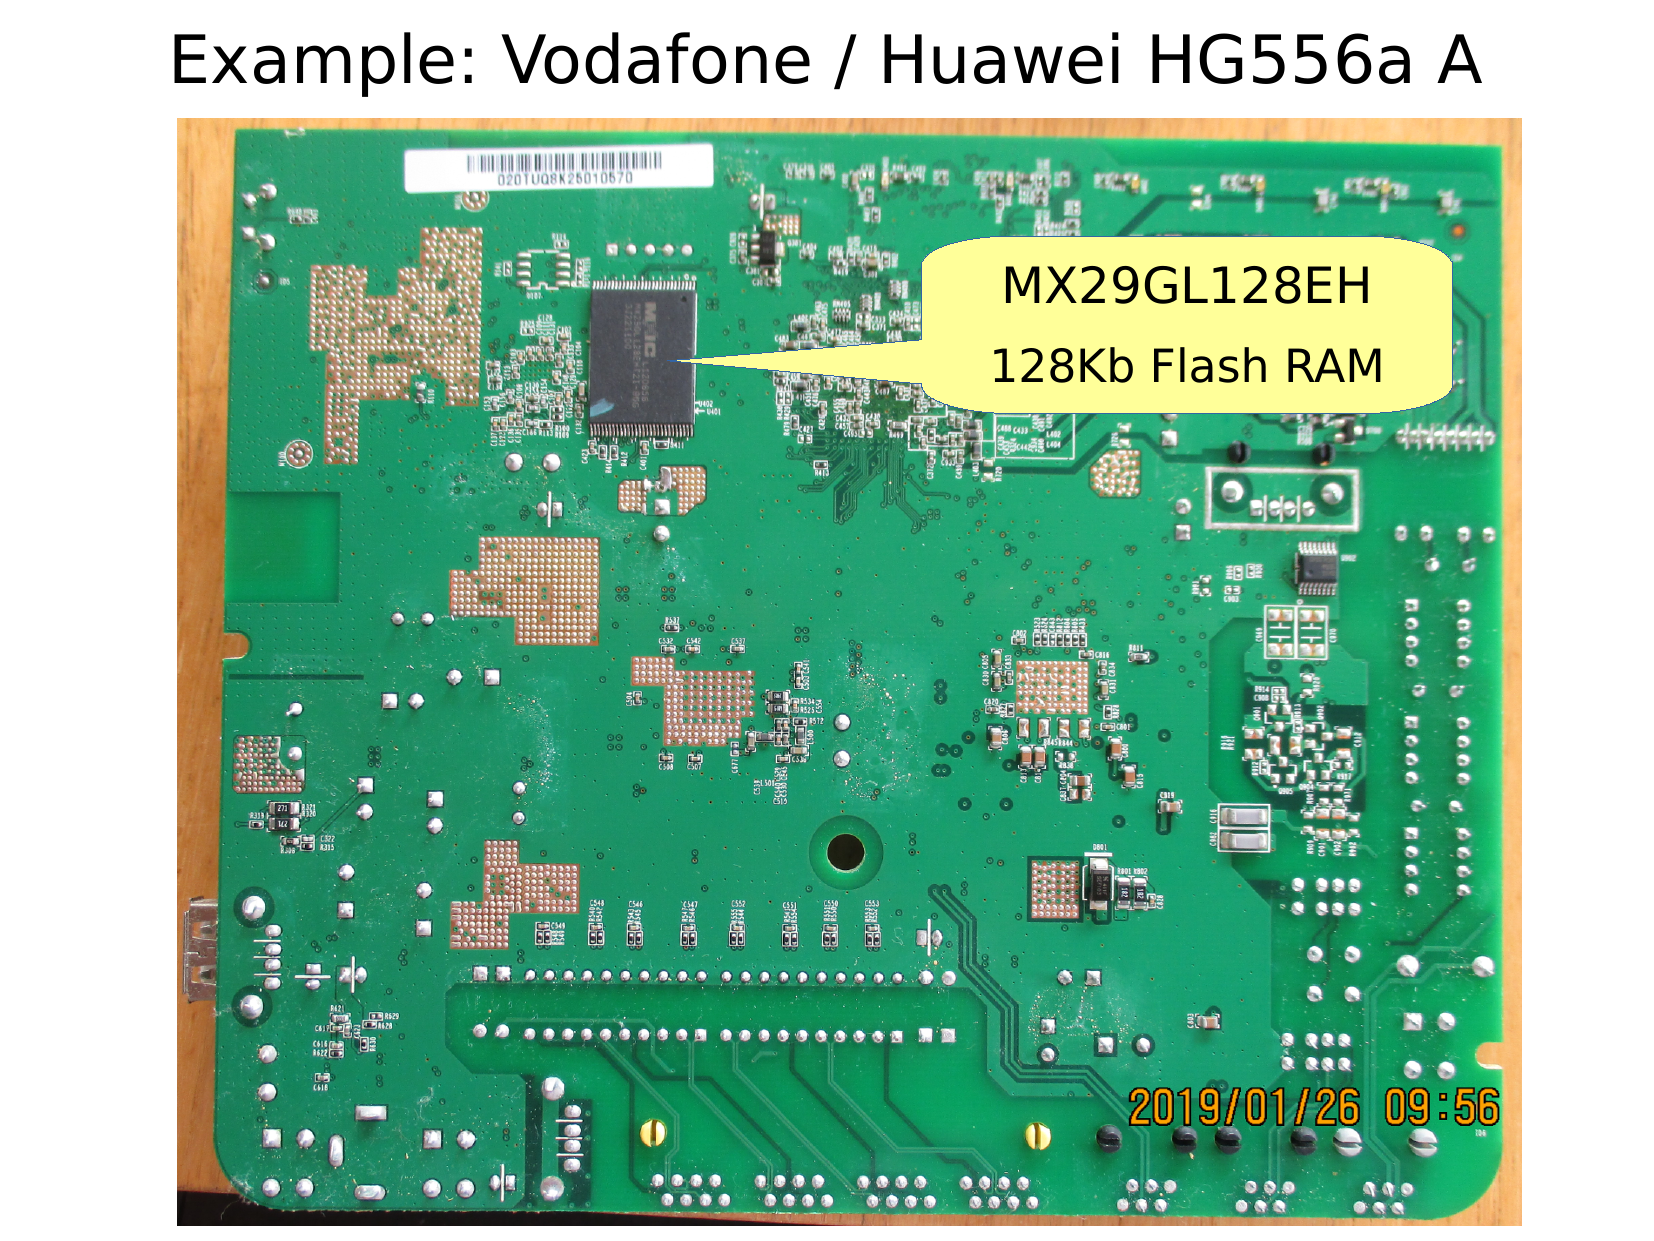

# Example: Vodafone / Huawei HG556a A
MX29GL128EH
128Kb Flash RAM